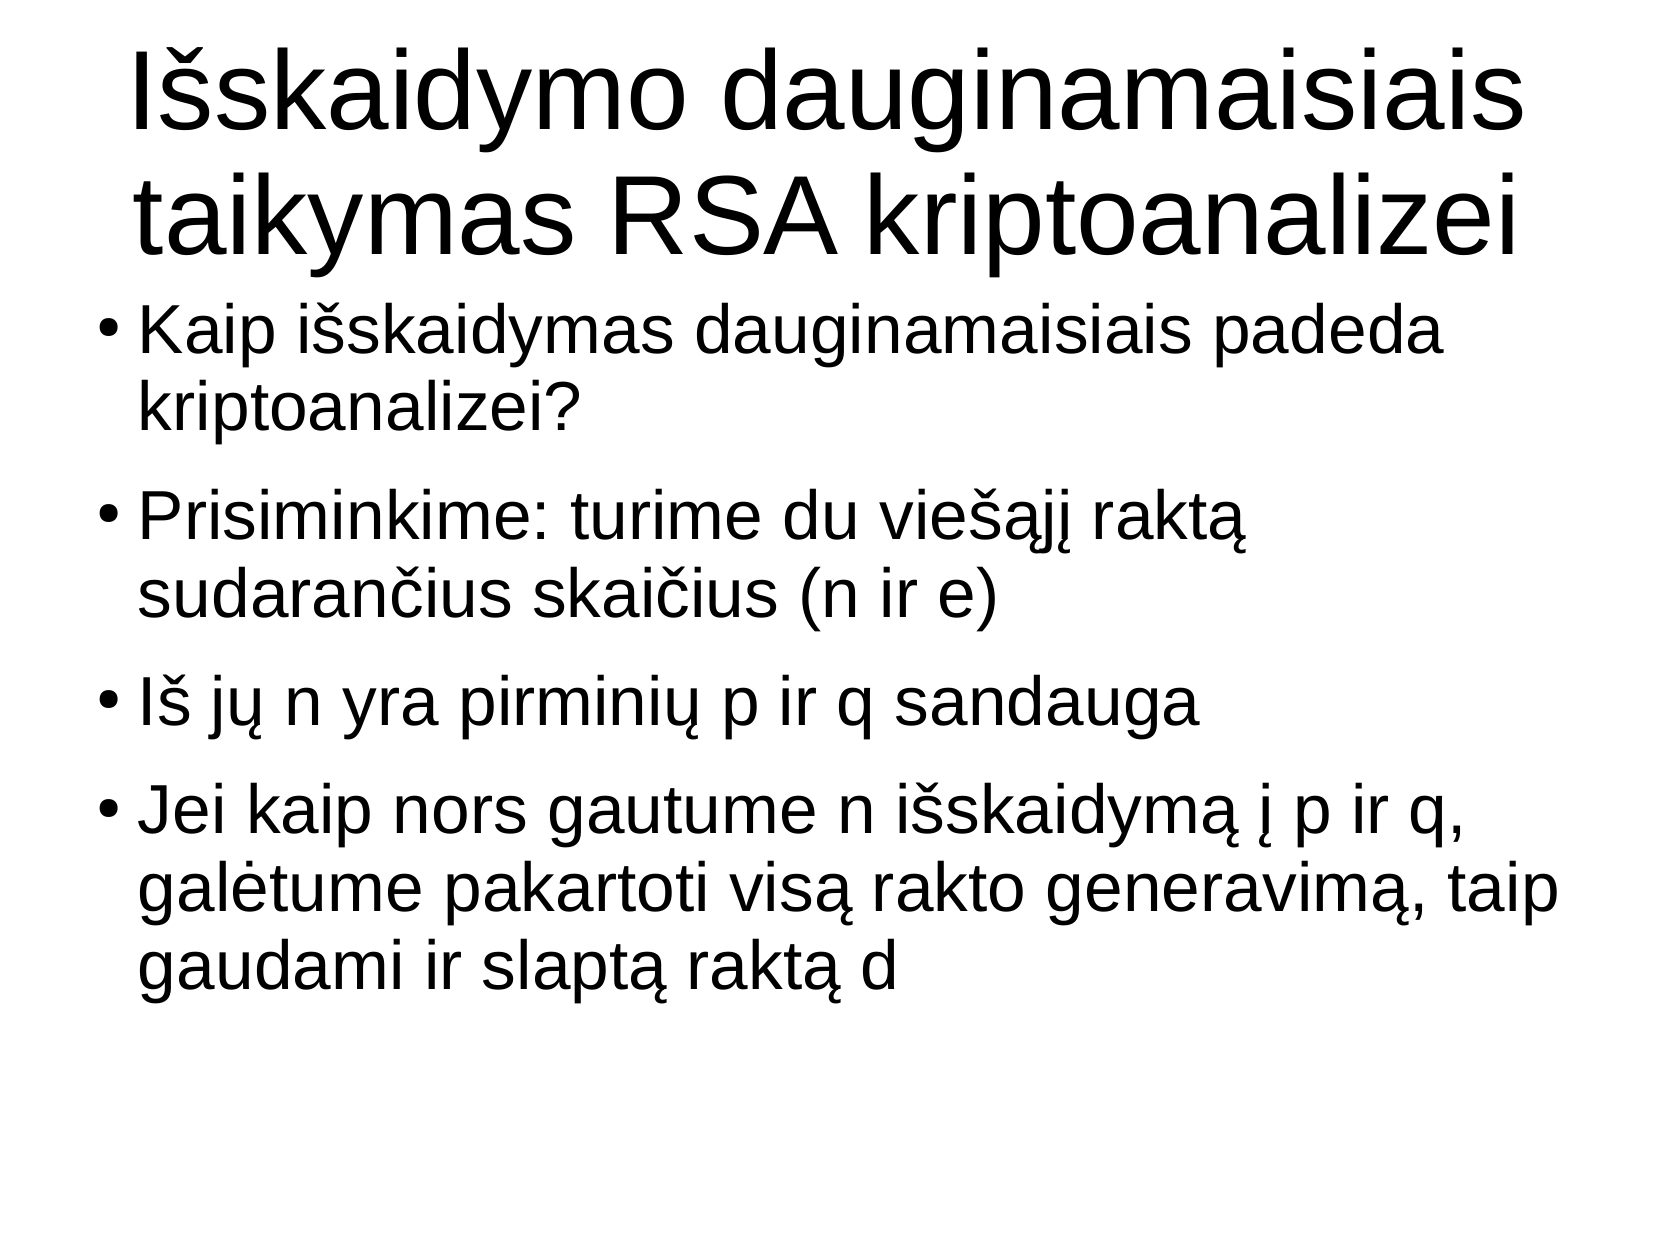

# Išskaidymo dauginamaisiais taikymas RSA kriptoanalizei
Kaip išskaidymas dauginamaisiais padeda kriptoanalizei?
Prisiminkime: turime du viešąjį raktą sudarančius skaičius (n ir e)
Iš jų n yra pirminių p ir q sandauga
Jei kaip nors gautume n išskaidymą į p ir q, galėtume pakartoti visą rakto generavimą, taip gaudami ir slaptą raktą d